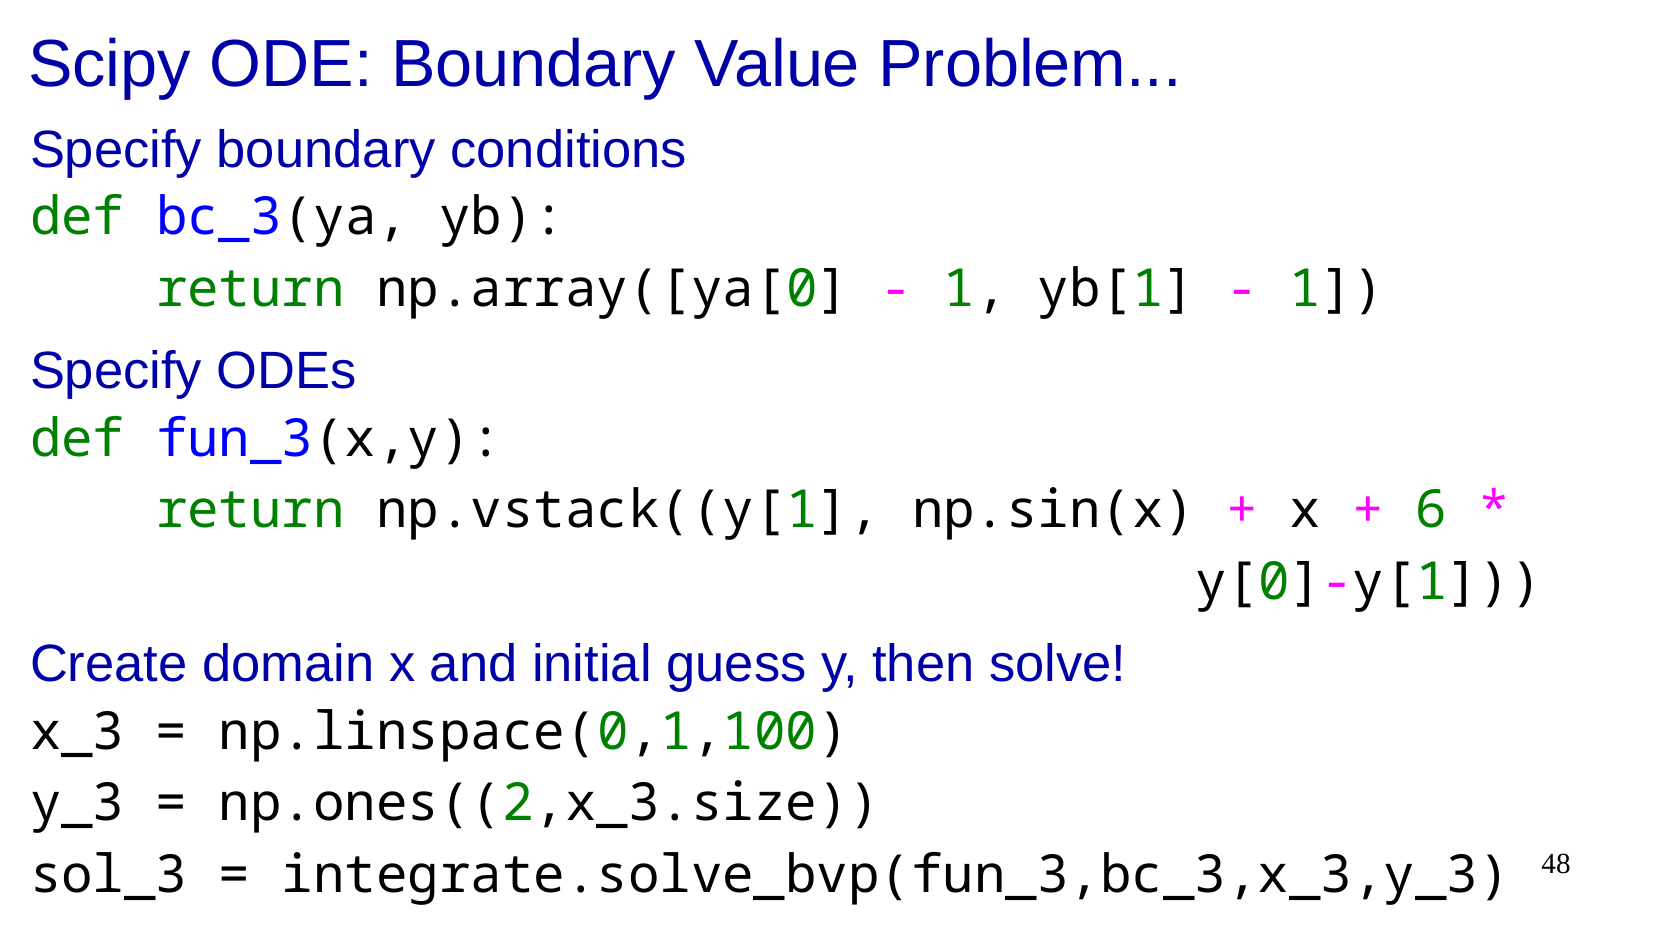

# Scipy ODE: Boundary Value Problem...
Specify boundary conditions
def bc_3(ya, yb):
 return np.array([ya[0] - 1, yb[1] - 1])
Specify ODEs
def fun_3(x,y):
 return np.vstack((y[1], np.sin(x) + x + 6 *
 y[0]-y[1]))
Create domain x and initial guess y, then solve!
x_3 = np.linspace(0,1,100)
y_3 = np.ones((2,x_3.size))
sol_3 = integrate.solve_bvp(fun_3,bc_3,x_3,y_3)
48